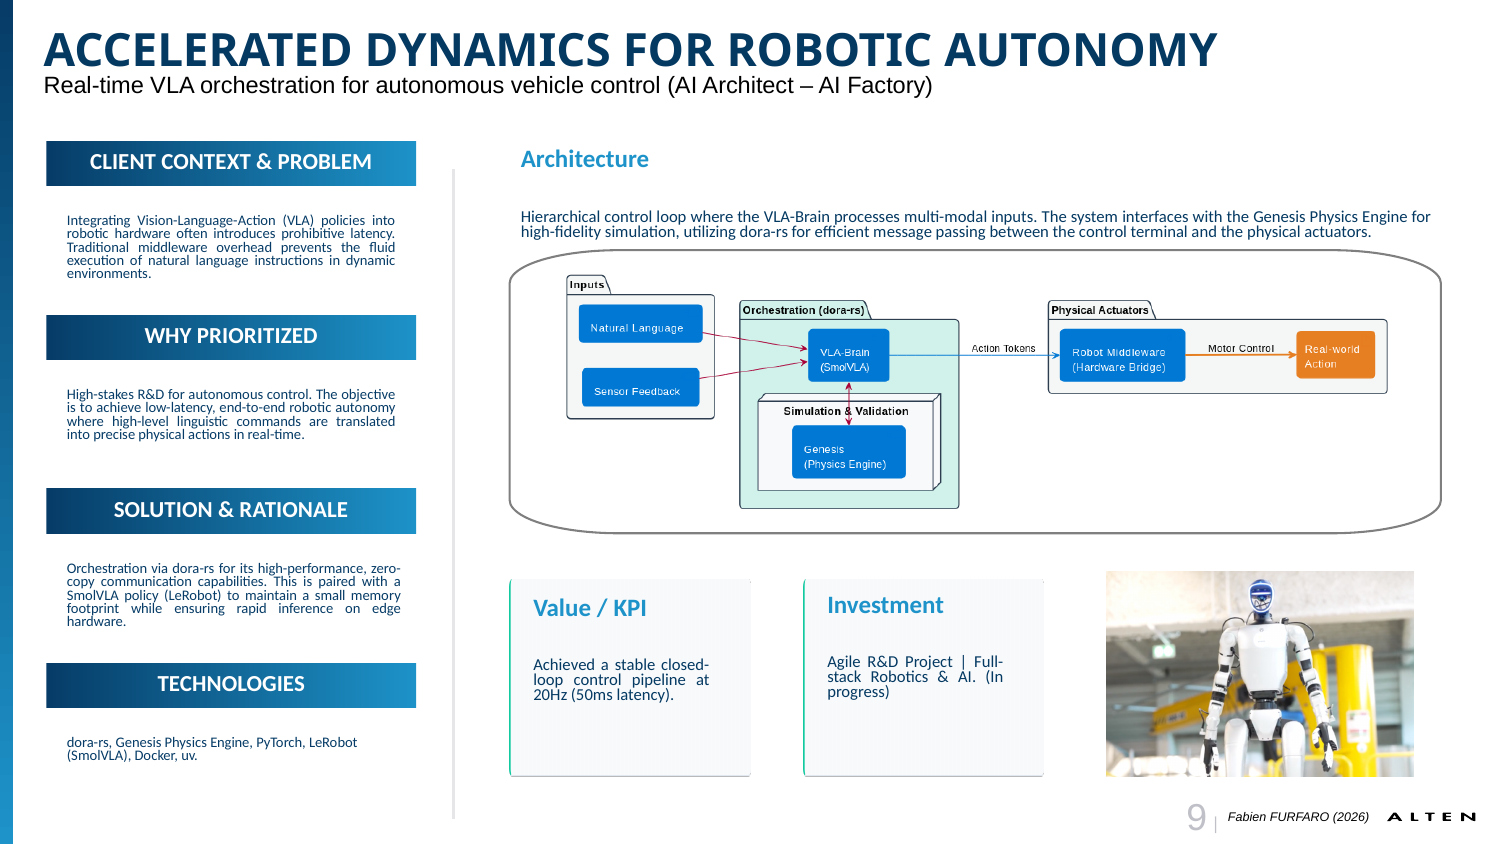

Fabien FURFARO (2026)
Accelerated Dynamics for Robotic Autonomy
# Real-time VLA orchestration for autonomous vehicle control (AI Architect – AI Factory)
Client Context & Problem
Architecture
Hierarchical control loop where the VLA-Brain processes multi-modal inputs. The system interfaces with the Genesis Physics Engine for high-fidelity simulation, utilizing dora-rs for efficient message passing between the control terminal and the physical actuators.
Integrating Vision-Language-Action (VLA) policies into robotic hardware often introduces prohibitive latency. Traditional middleware overhead prevents the fluid execution of natural language instructions in dynamic environments.
Why Prioritized
High-stakes R&D for autonomous control. The objective is to achieve low-latency, end-to-end robotic autonomy where high-level linguistic commands are translated into precise physical actions in real-time.
Solution & Rationale
Orchestration via dora-rs for its high-performance, zero-copy communication capabilities. This is paired with a SmolVLA policy (LeRobot) to maintain a small memory footprint while ensuring rapid inference on edge hardware.
Investment
Agile R&D Project | Full-stack Robotics & AI. (In progress)
Value / KPI
Achieved a stable closed-loop control pipeline at 20Hz (50ms latency).
Technologies
dora-rs, Genesis Physics Engine, PyTorch, LeRobot (SmolVLA), Docker, uv.
Fabien FURFARO (2026)